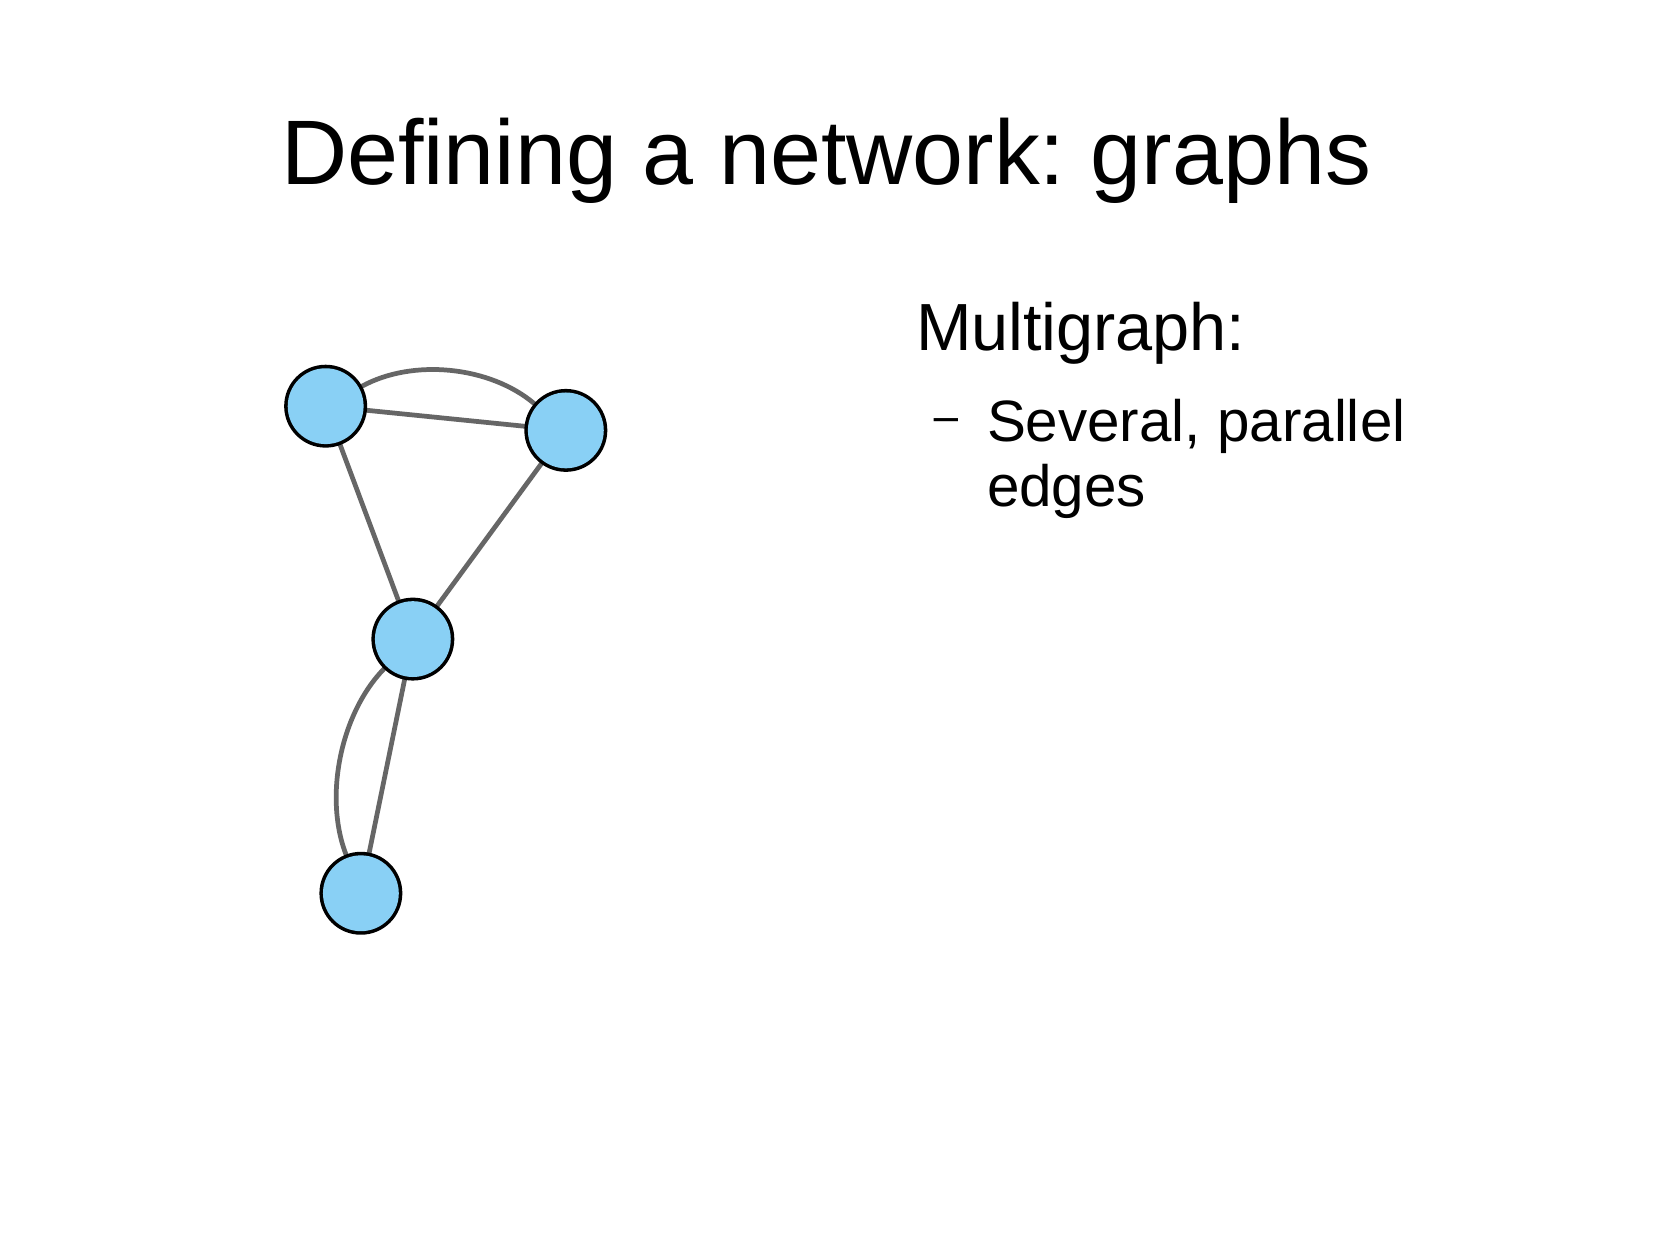

# Defining a network: graphs
Multigraph:
Several, parallel edges